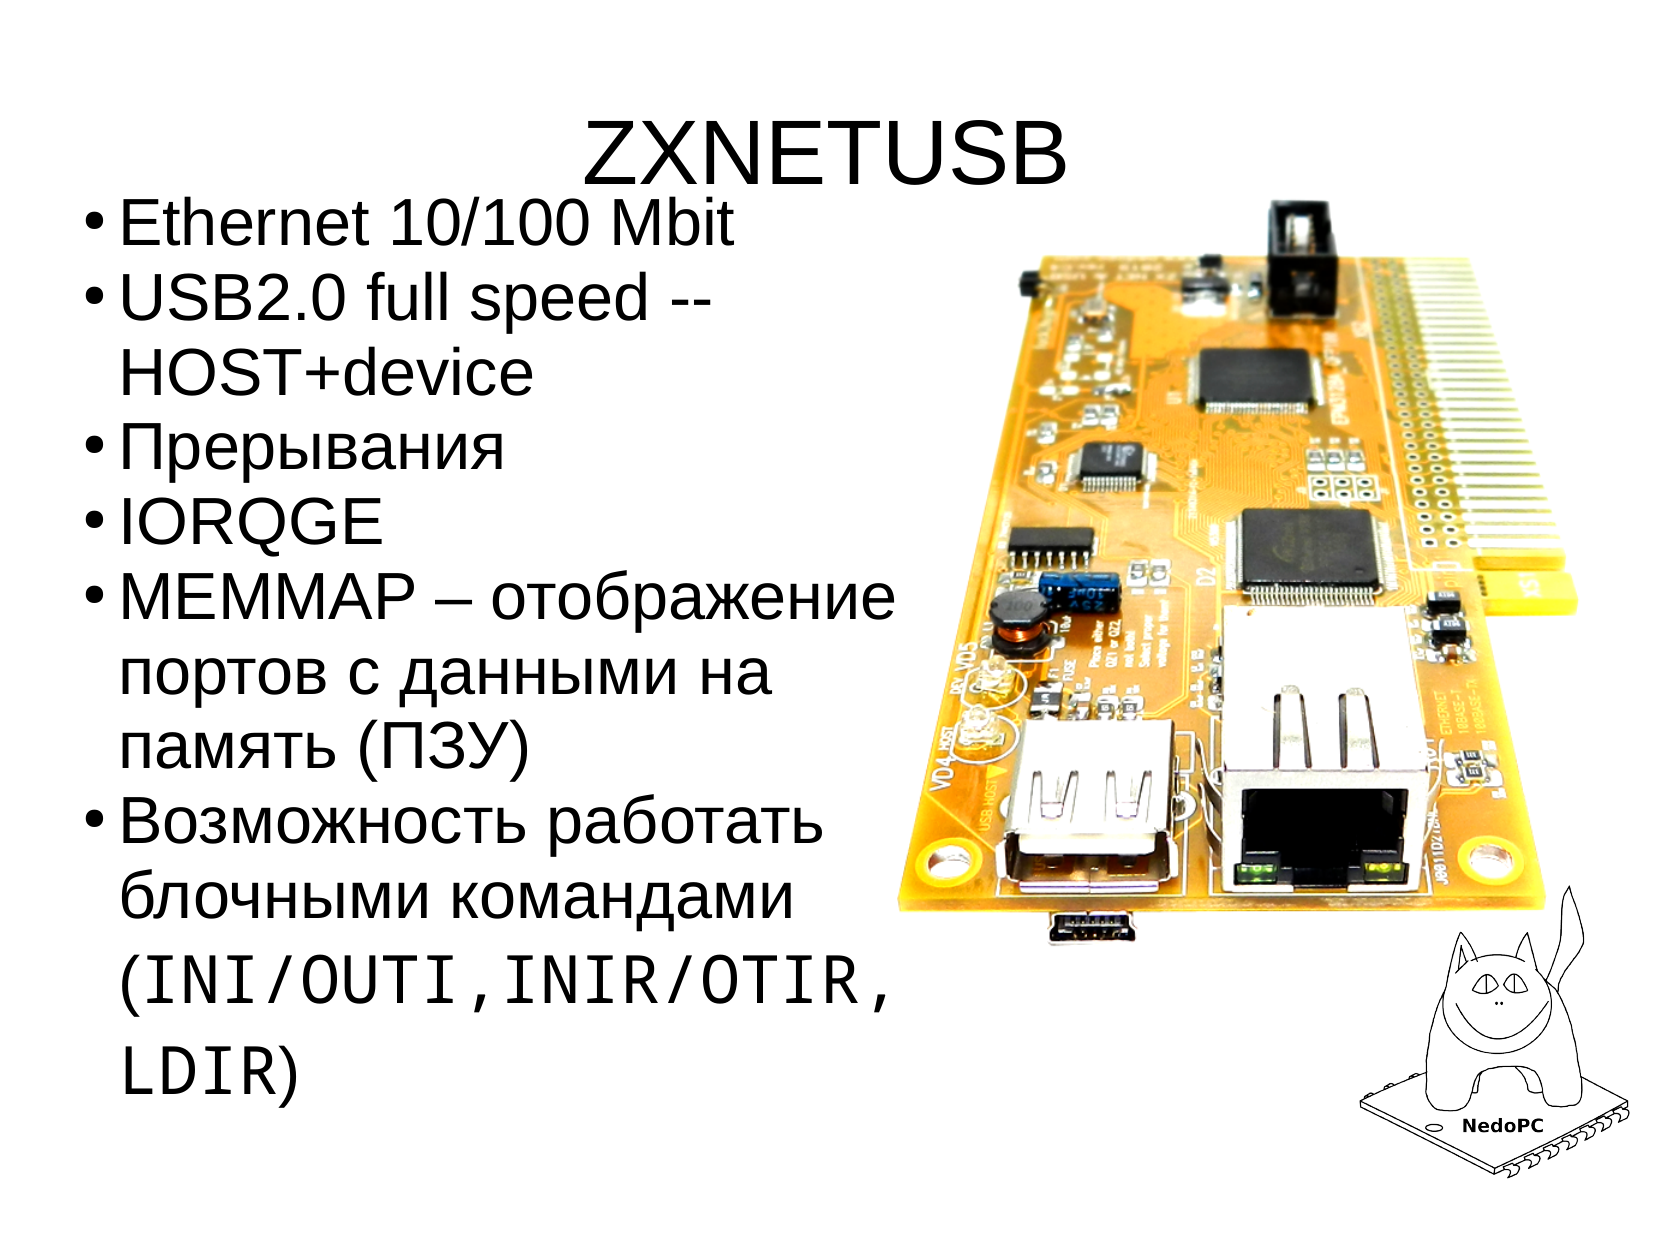

# ZXNETUSB
Ethernet 10/100 Mbit
USB2.0 full speed -- HOST+device
Прерывания
IORQGE
MEMMAP – отображение портов с данными на память (ПЗУ)
Возможность работать блочными командами (INI/OUTI,INIR/OTIR, LDIR)